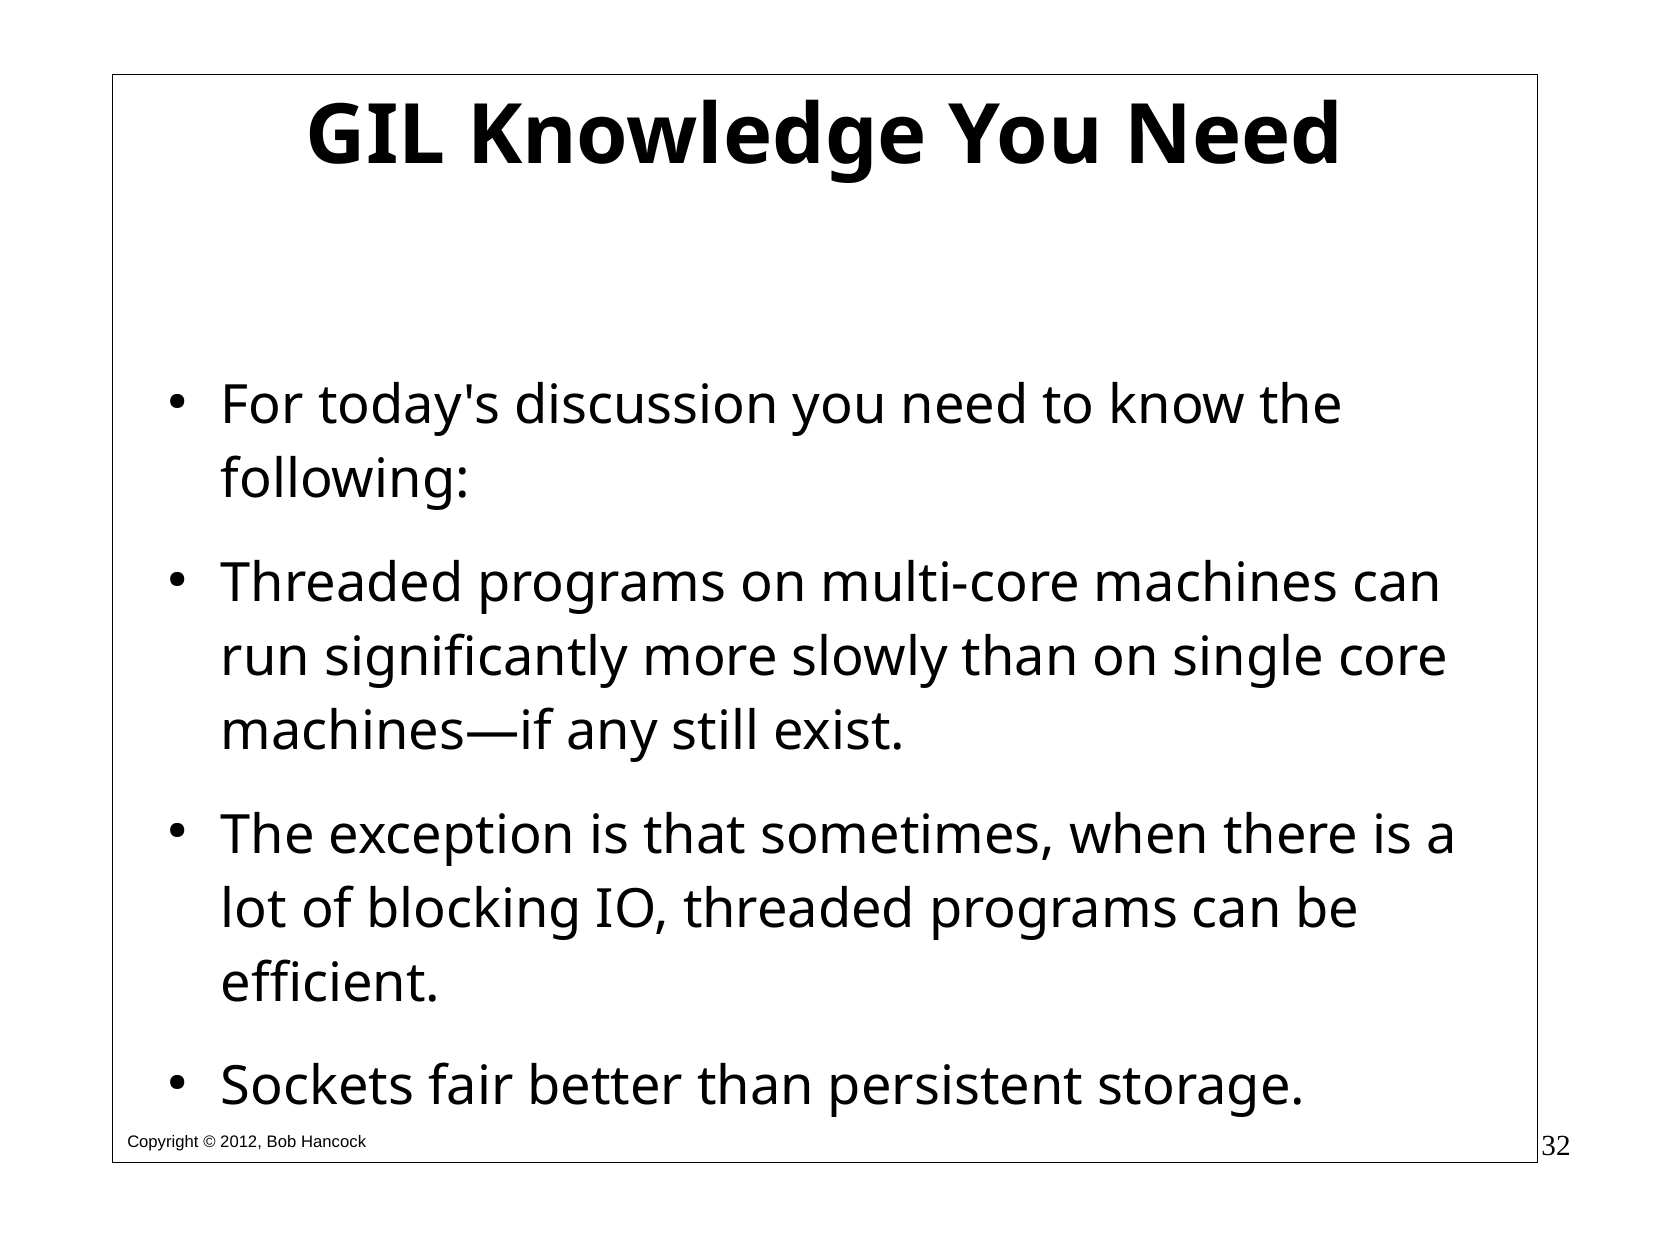

# GIL Knowledge You Need
For today's discussion you need to know the following:
Threaded programs on multi-core machines can run significantly more slowly than on single core machines—if any still exist.
The exception is that sometimes, when there is a lot of blocking IO, threaded programs can be efficient.
Sockets fair better than persistent storage.
Copyright © 2012, Bob Hancock
32